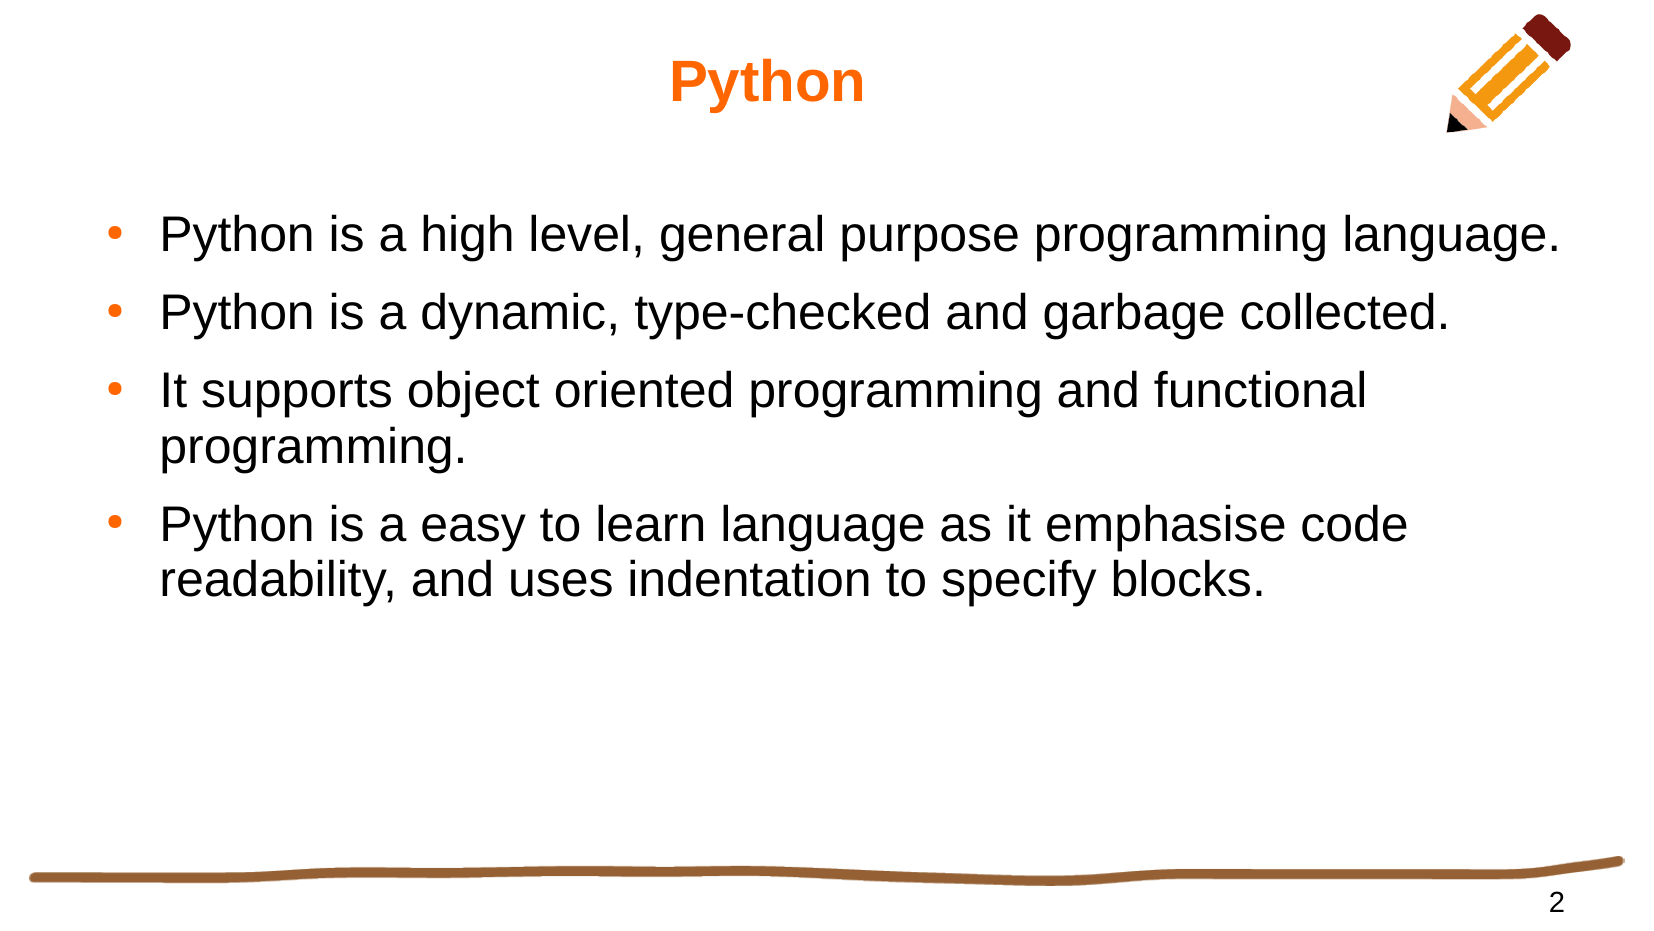

# Python
Python is a high level, general purpose programming language.
Python is a dynamic, type-checked and garbage collected.
It supports object oriented programming and functional programming.
Python is a easy to learn language as it emphasise code readability, and uses indentation to specify blocks.
2